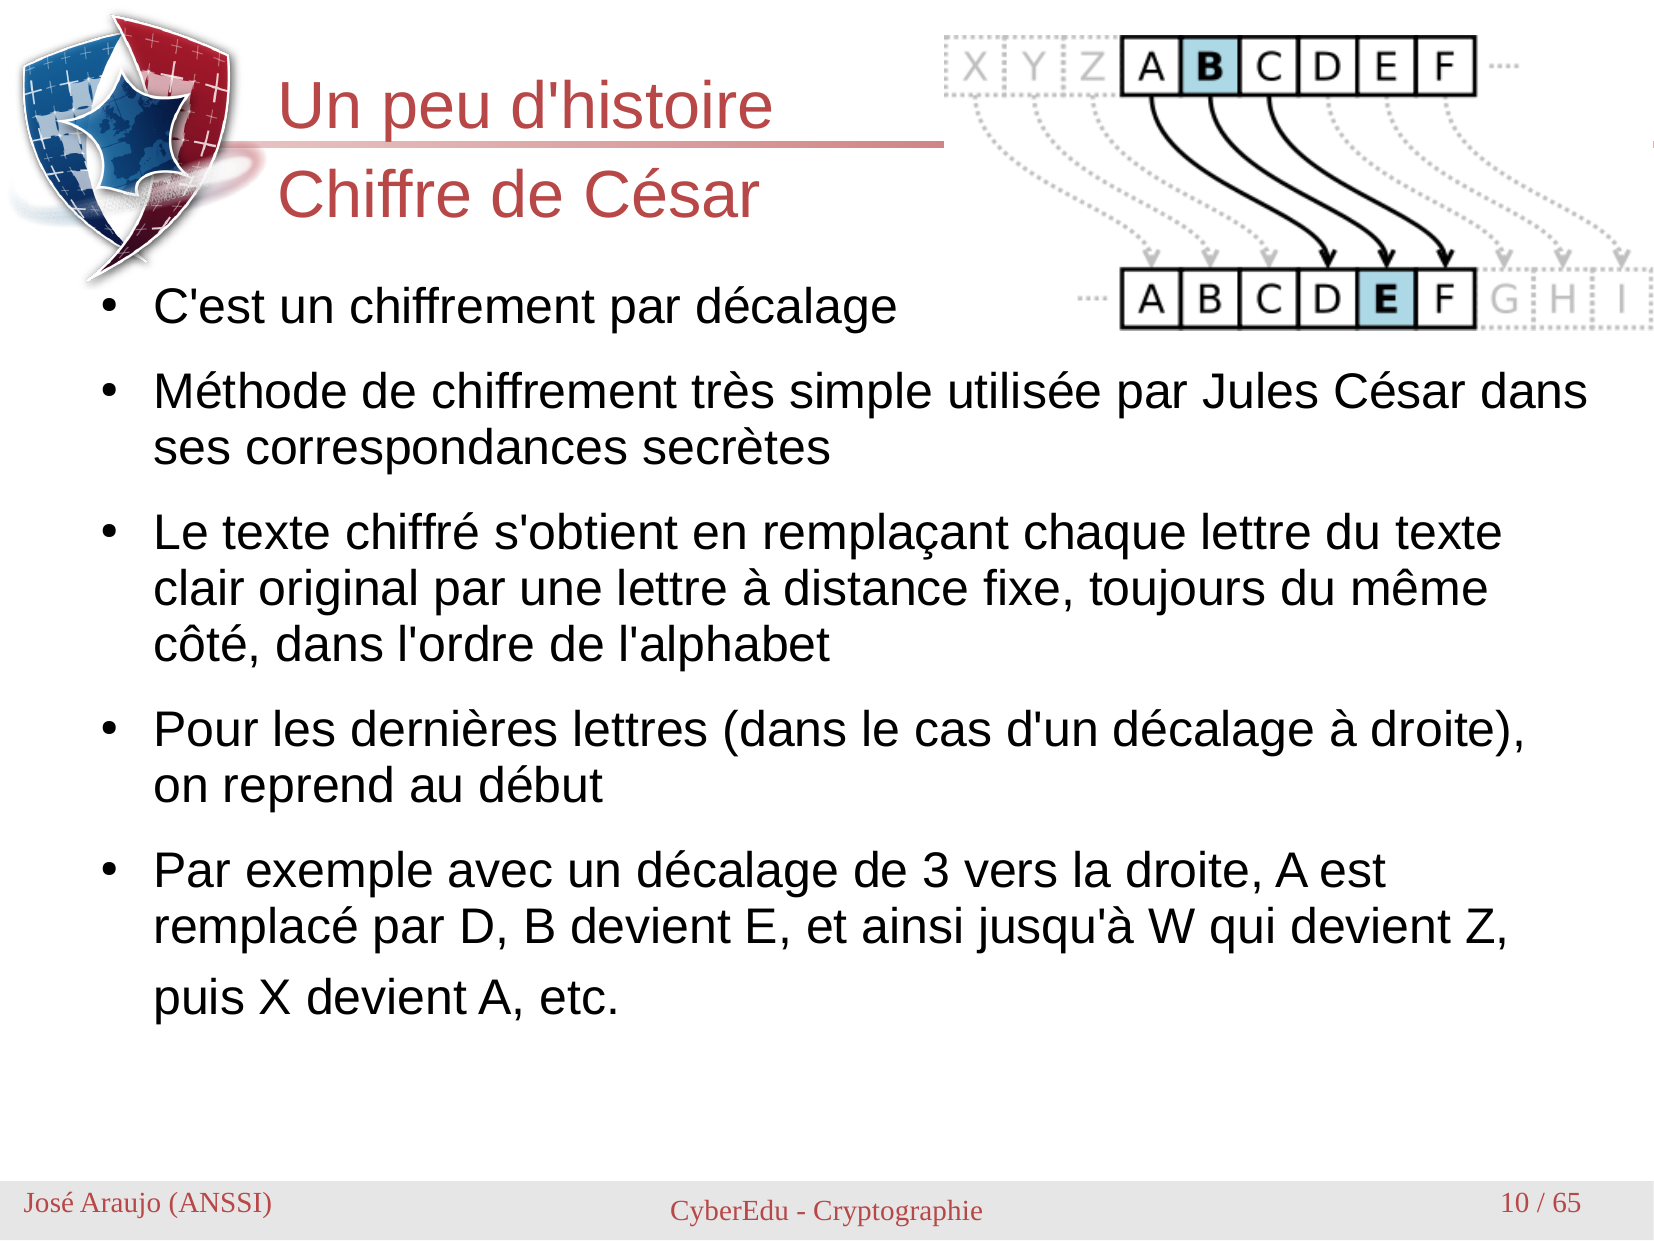

Un peu d'histoire
Chiffre de César
# C'est un chiffrement par décalage
Méthode de chiffrement très simple utilisée par Jules César dans ses correspondances secrètes
Le texte chiffré s'obtient en remplaçant chaque lettre du texte clair original par une lettre à distance fixe, toujours du même côté, dans l'ordre de l'alphabet
Pour les dernières lettres (dans le cas d'un décalage à droite), on reprend au début
Par exemple avec un décalage de 3 vers la droite, A est remplacé par D, B devient E, et ainsi jusqu'à W qui devient Z, puis X devient A, etc.